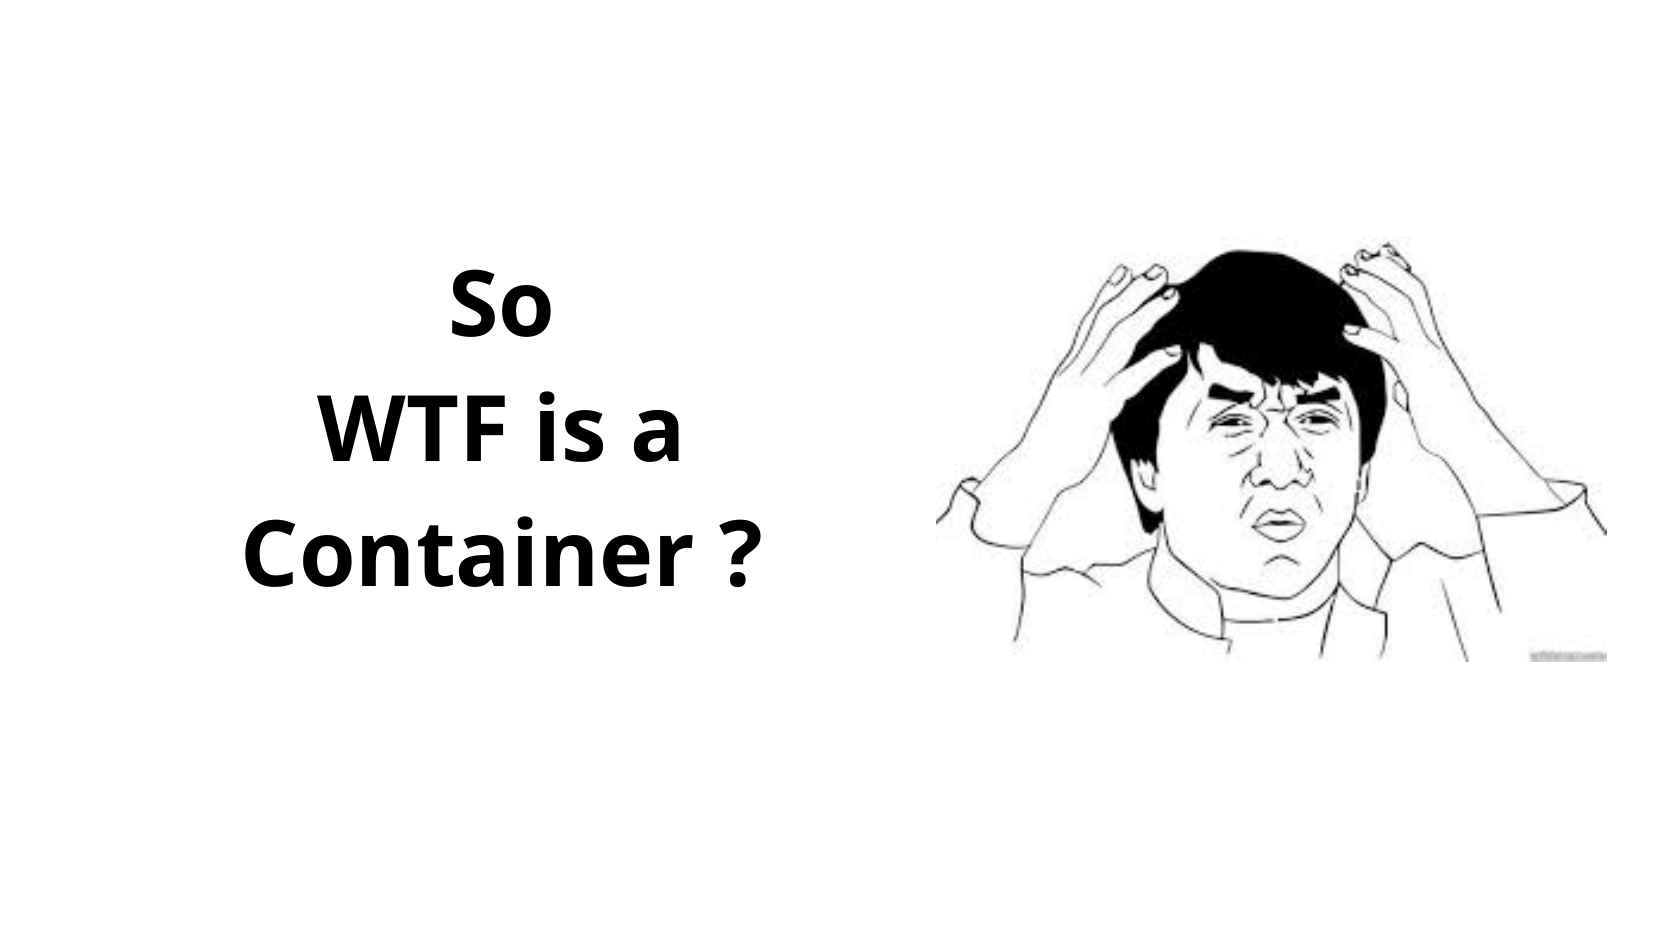

# So WTF is a Container ?